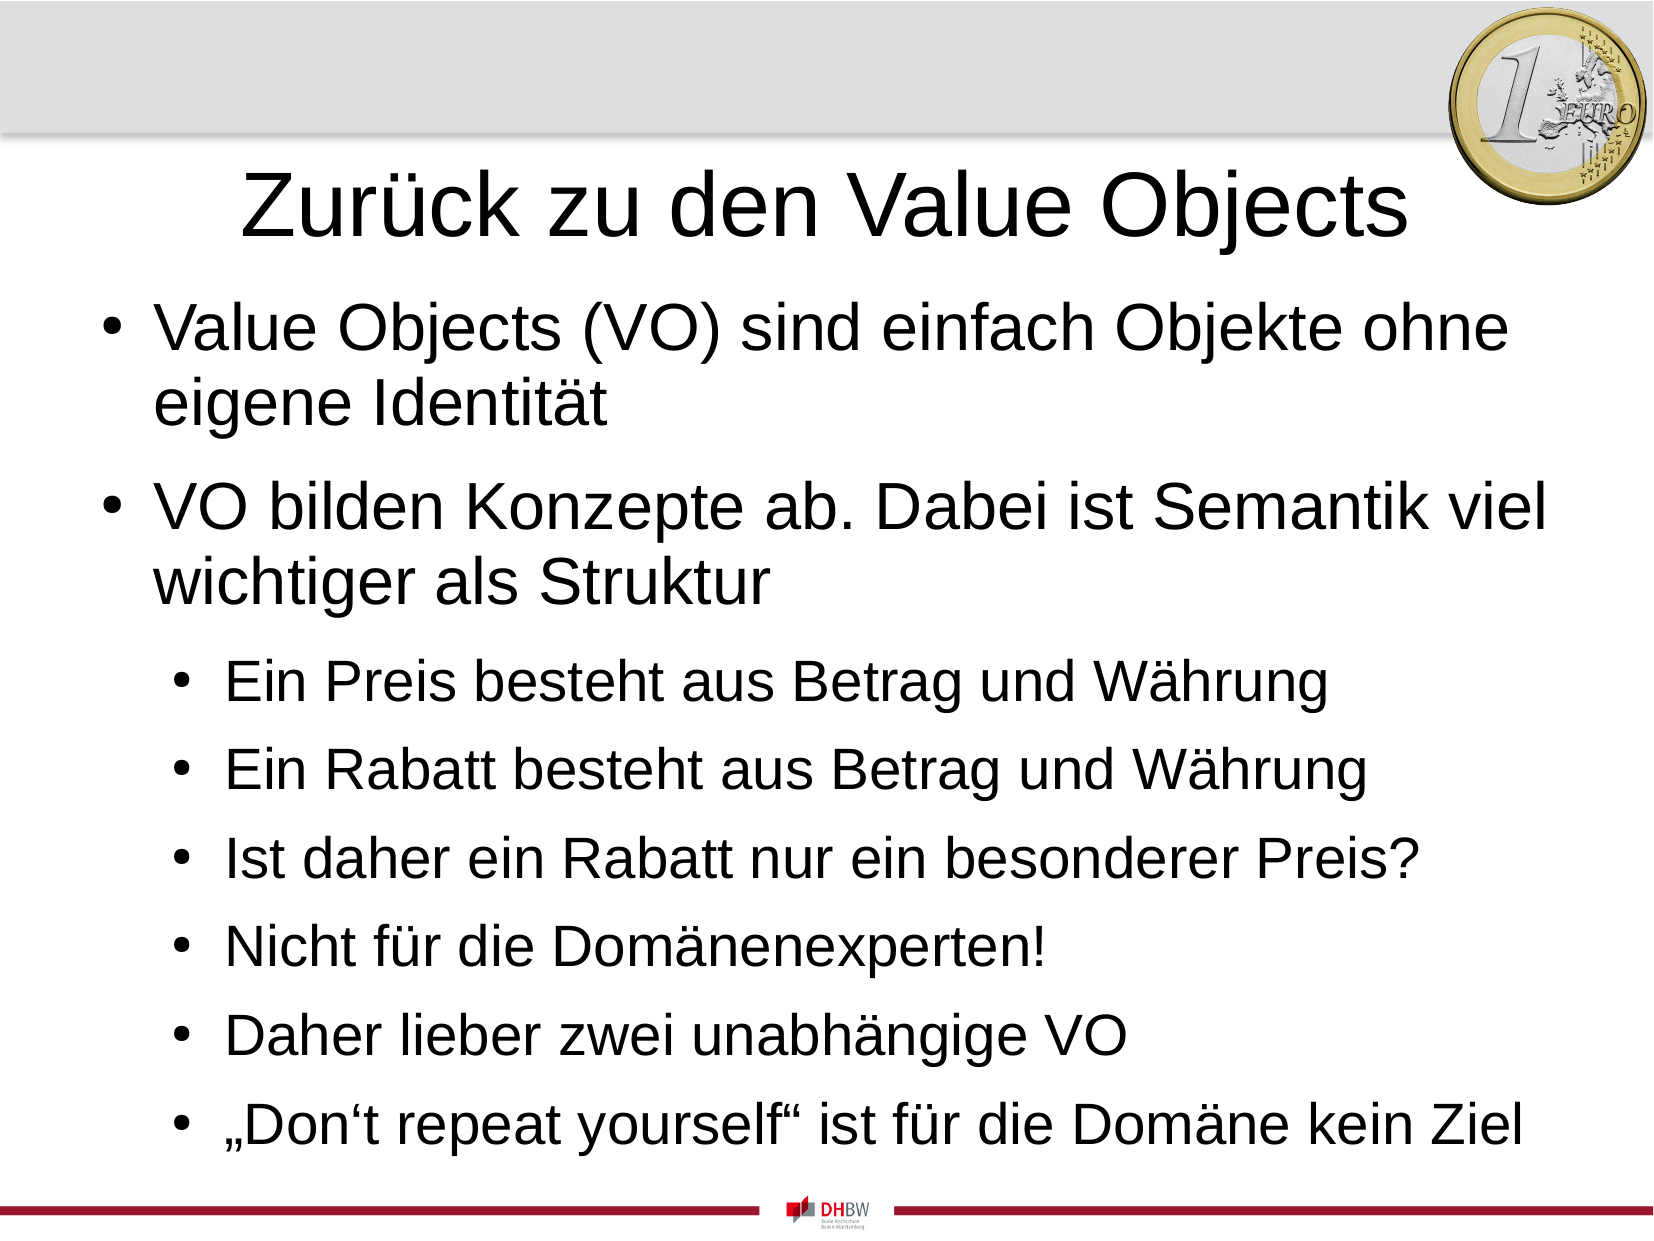

# Zurück zu den Value Objects
Value Objects (VO) sind einfach Objekte ohne eigene Identität
VO bilden Konzepte ab. Dabei ist Semantik viel wichtiger als Struktur
Ein Preis besteht aus Betrag und Währung
Ein Rabatt besteht aus Betrag und Währung
Ist daher ein Rabatt nur ein besonderer Preis?
Nicht für die Domänenexperten!
Daher lieber zwei unabhängige VO
„Don‘t repeat yourself“ ist für die Domäne kein Ziel